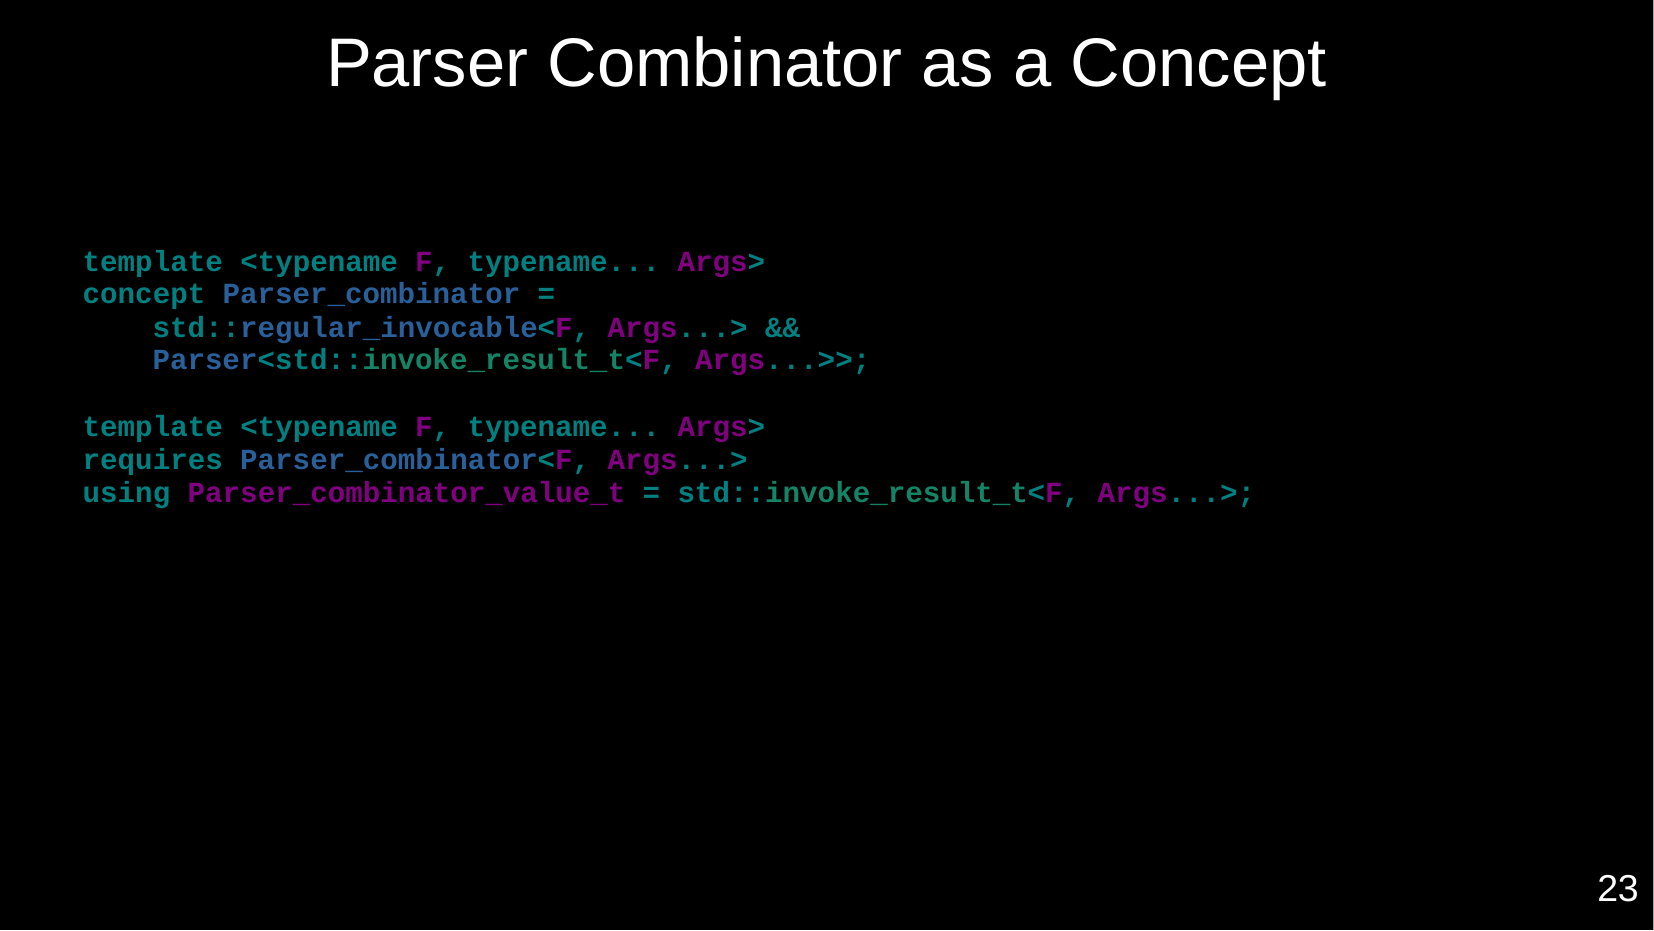

Parser Combinator as a Concept
# template <typename F, typename... Args>
concept Parser_combinator =
 std::regular_invocable<F, Args...> &&
 Parser<std::invoke_result_t<F, Args...>>;
template <typename F, typename... Args>
requires Parser_combinator<F, Args...>
using Parser_combinator_value_t = std::invoke_result_t<F, Args...>;